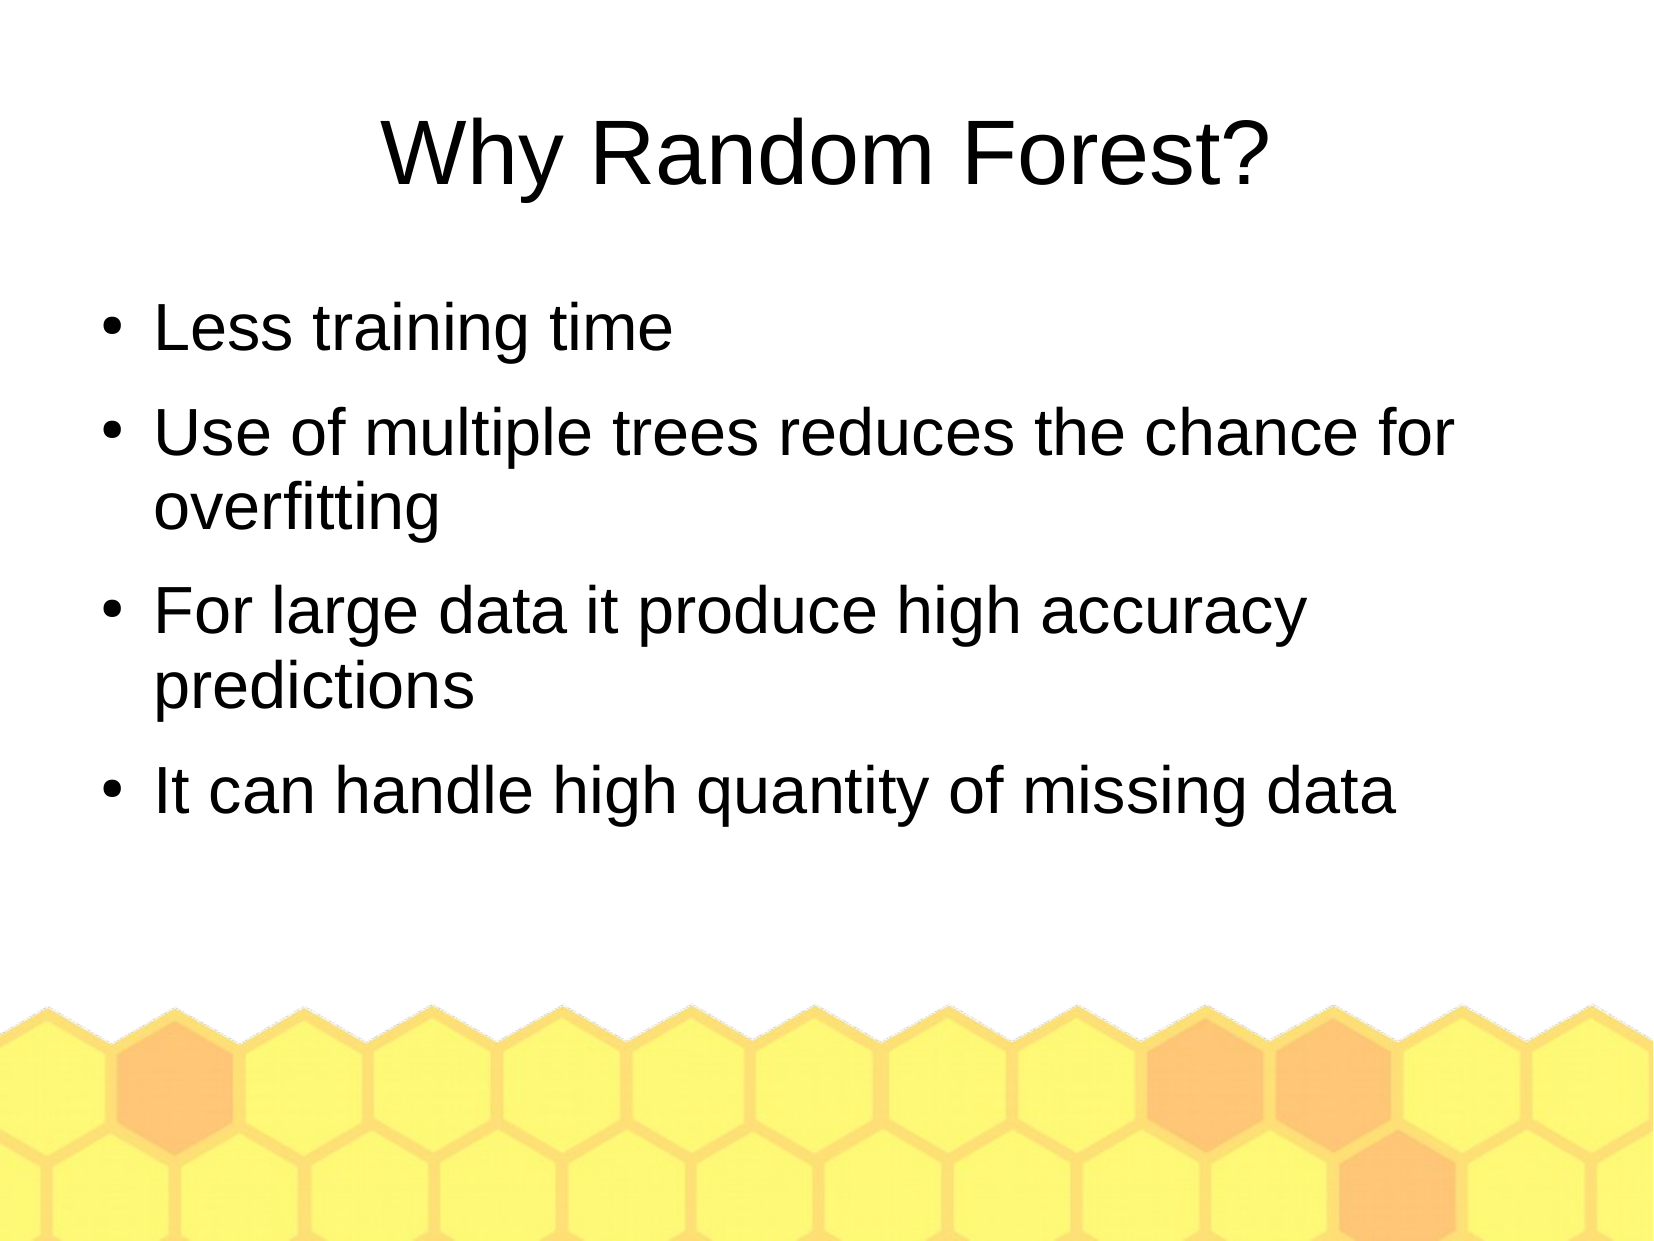

# Why Random Forest?
Less training time
Use of multiple trees reduces the chance for overfitting
For large data it produce high accuracy predictions
It can handle high quantity of missing data